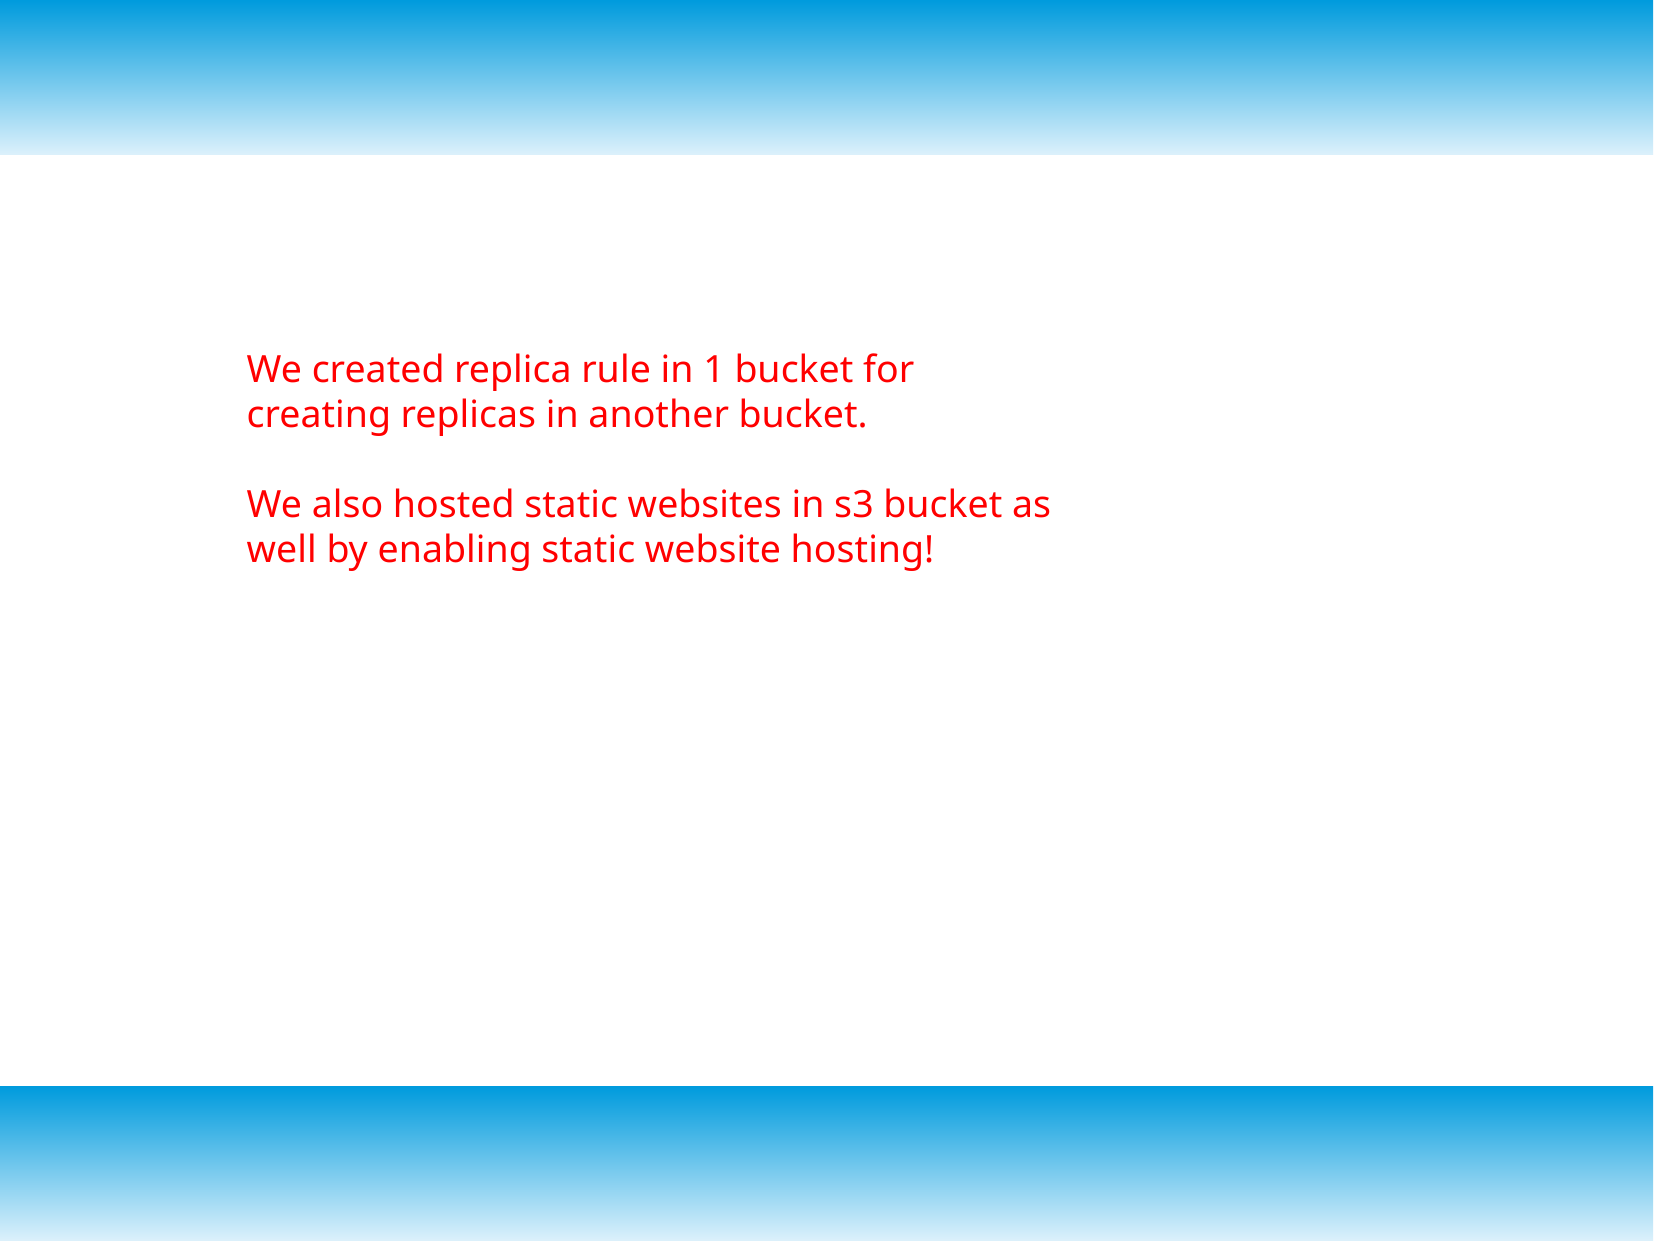

We created replica rule in 1 bucket for creating replicas in another bucket.
We also hosted static websites in s3 bucket as well by enabling static website hosting!